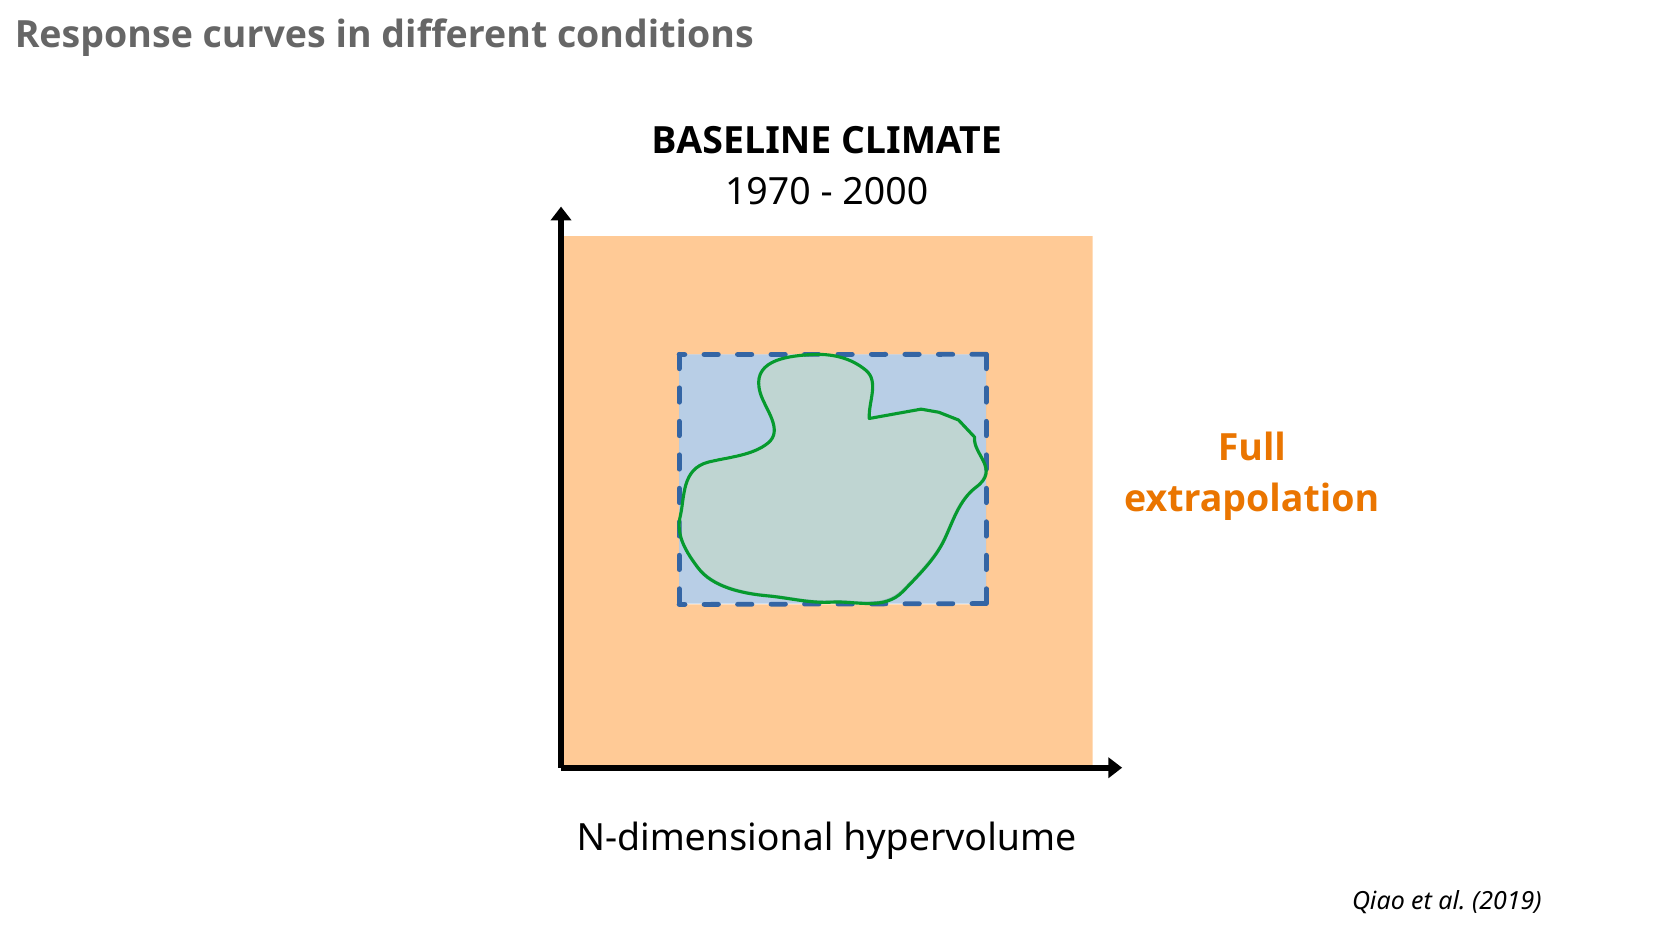

Response curves in different conditions
BASELINE CLIMATE
1970 - 2000
Full extrapolation
N-dimensional hypervolume
Qiao et al. (2019)